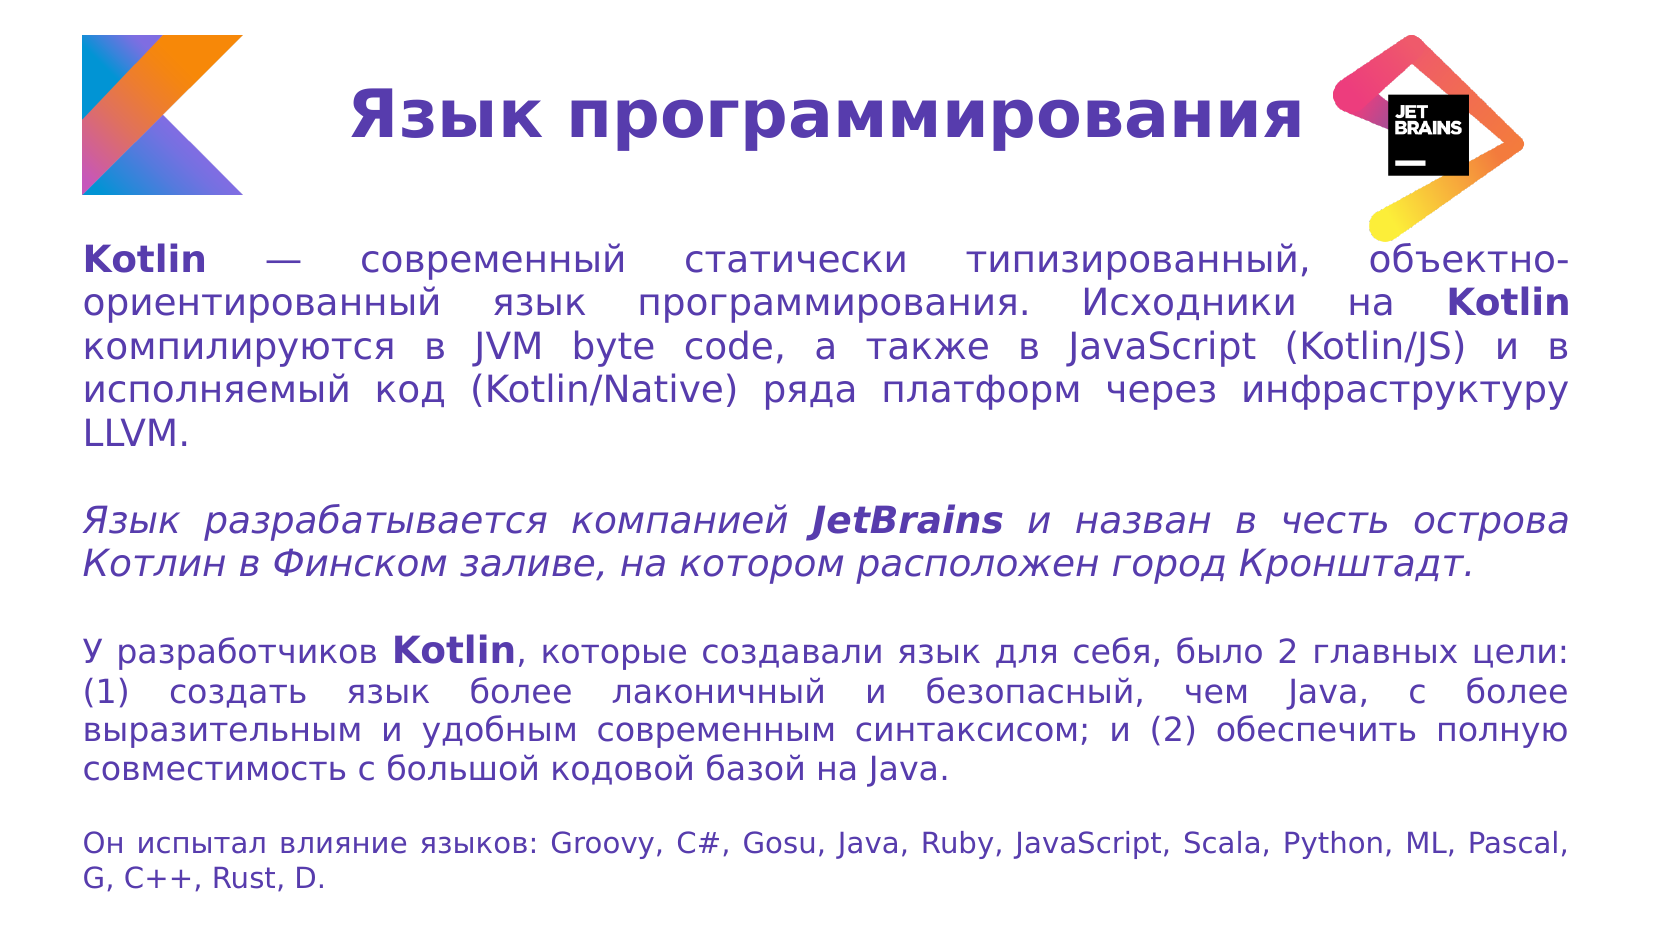

# Язык программирования
Kotlin — современный статически типизированный, объектно-ориентированный язык программирования. Исходники на Kotlin компилируются в JVM byte code, а также в JavaScript (Kotlin/JS) и в исполняемый код (Kotlin/Native) ряда платформ через инфраструктуру LLVM.
Язык разрабатывается компанией JetBrains и назван в честь острова Котлин в Финском заливе, на котором расположен город Кронштадт.
У разработчиков Kotlin, которые создавали язык для себя, было 2 главных цели: (1) создать язык более лаконичный и безопасный, чем Java, c более выразительным и удобным современным синтаксисом; и (2) обеспечить полную совместимость с большой кодовой базой на Java.
Он испытал влияние языков: Groovy, C#, Gosu, Java, Ruby, JavaScript, Scala, Python, ML, Pascal, G, C++, Rust, D.